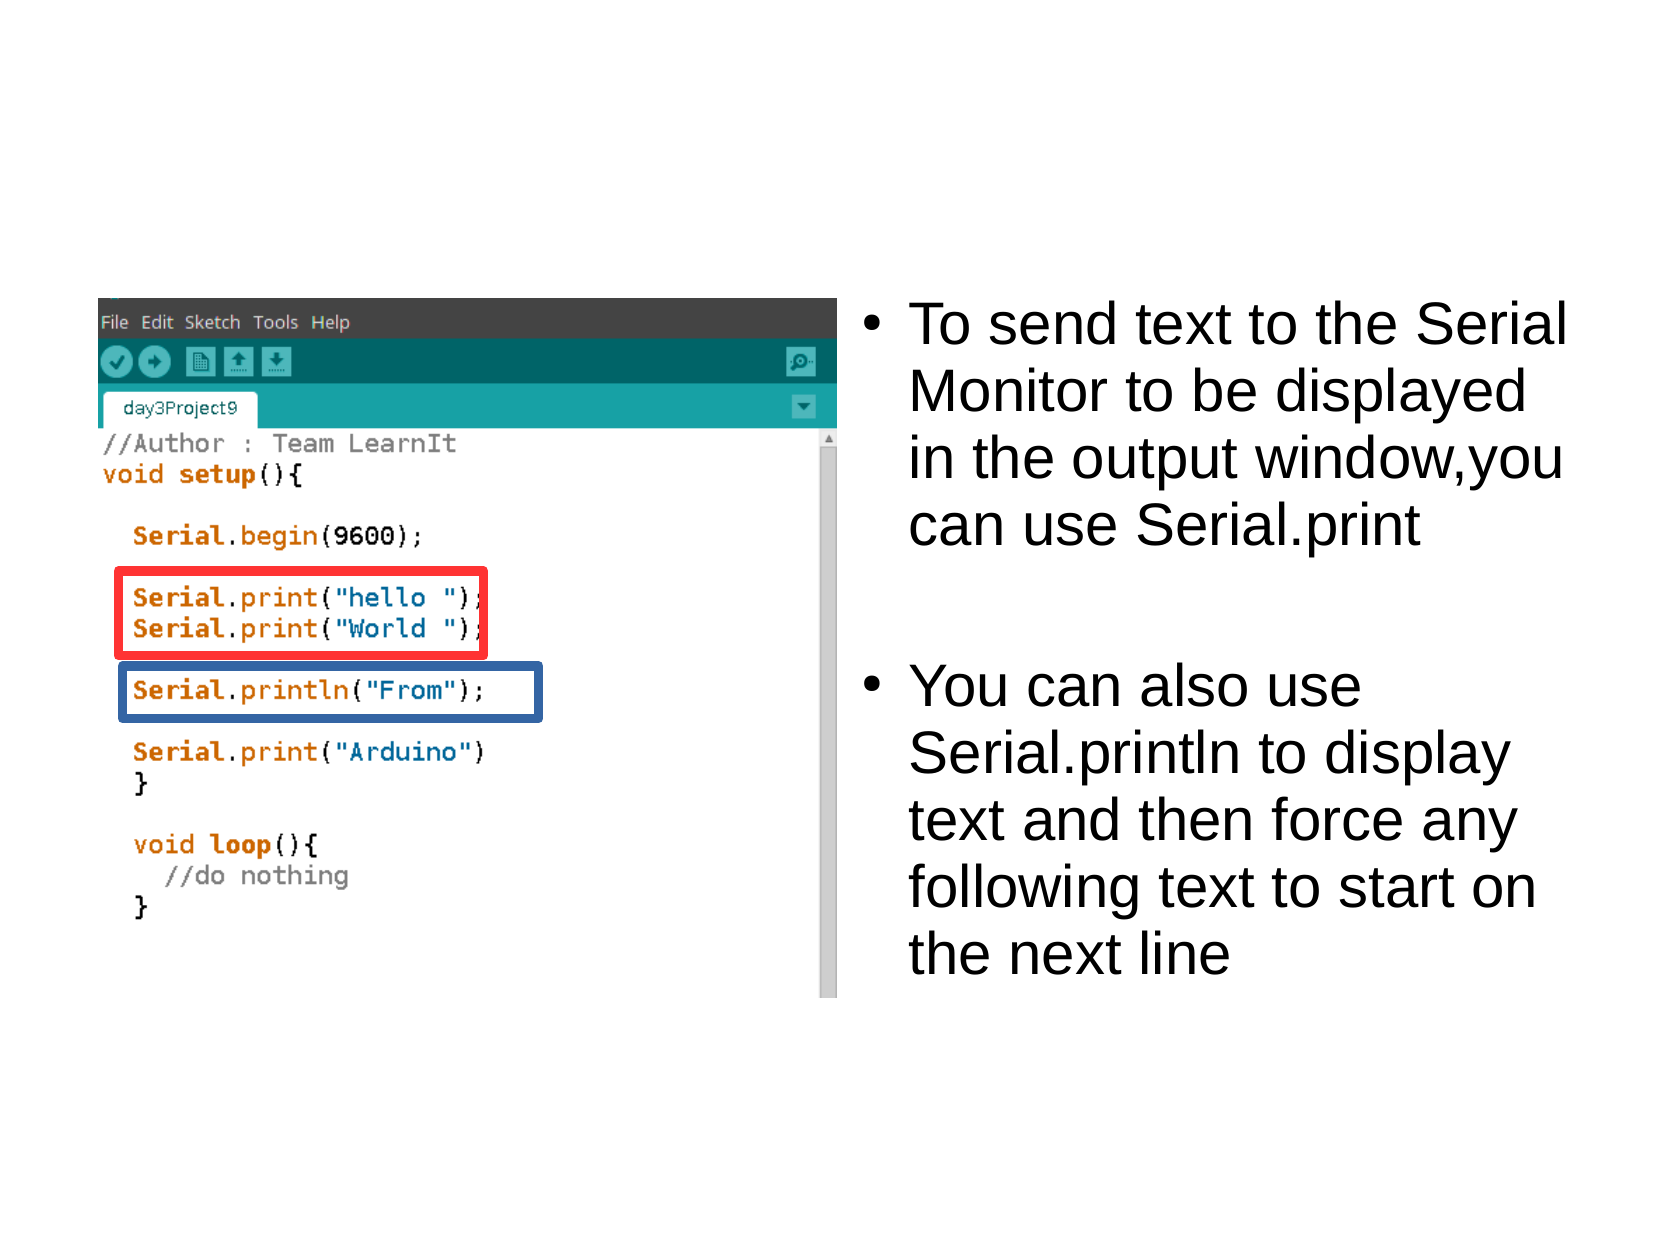

#
To send text to the Serial Monitor to be displayed in the output window,you can use Serial.print
You can also use Serial.println to display text and then force any following text to start on the next line